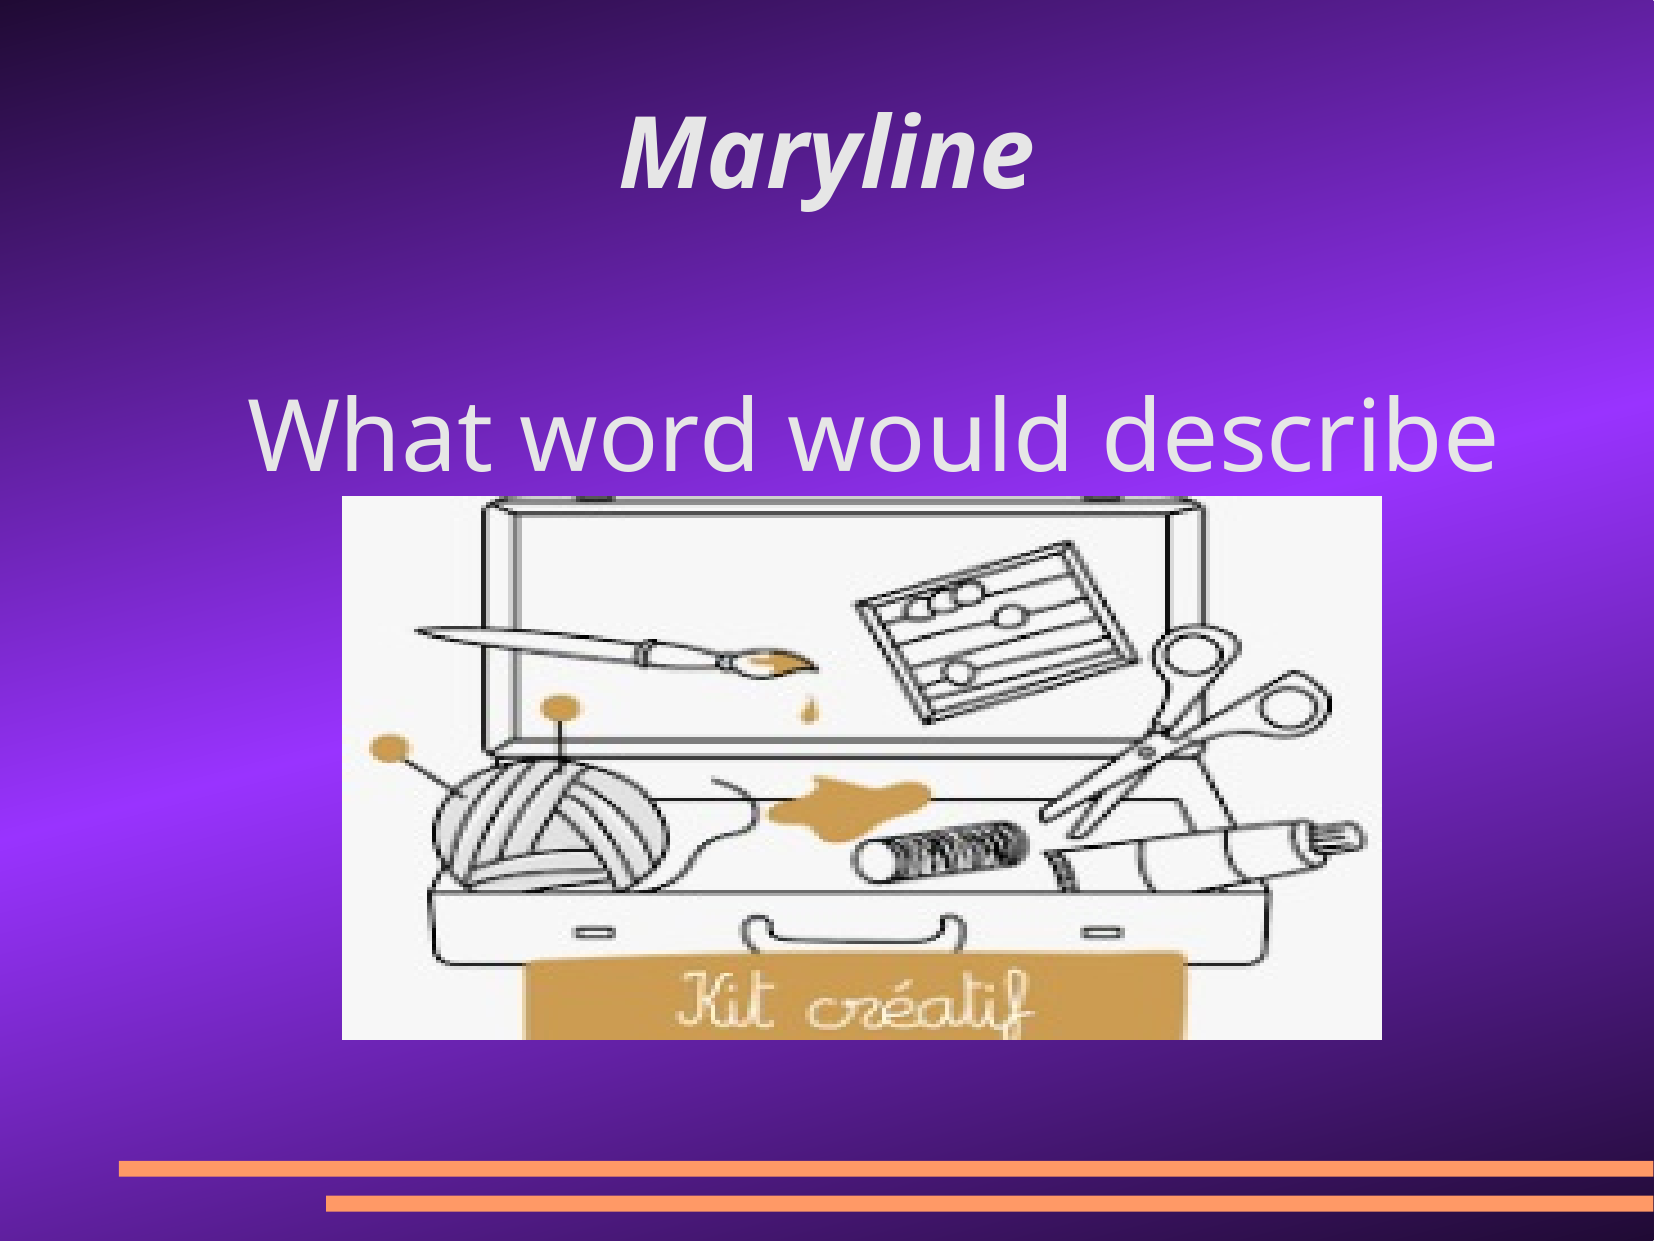

# Maryline
What word would describe you best?
creative